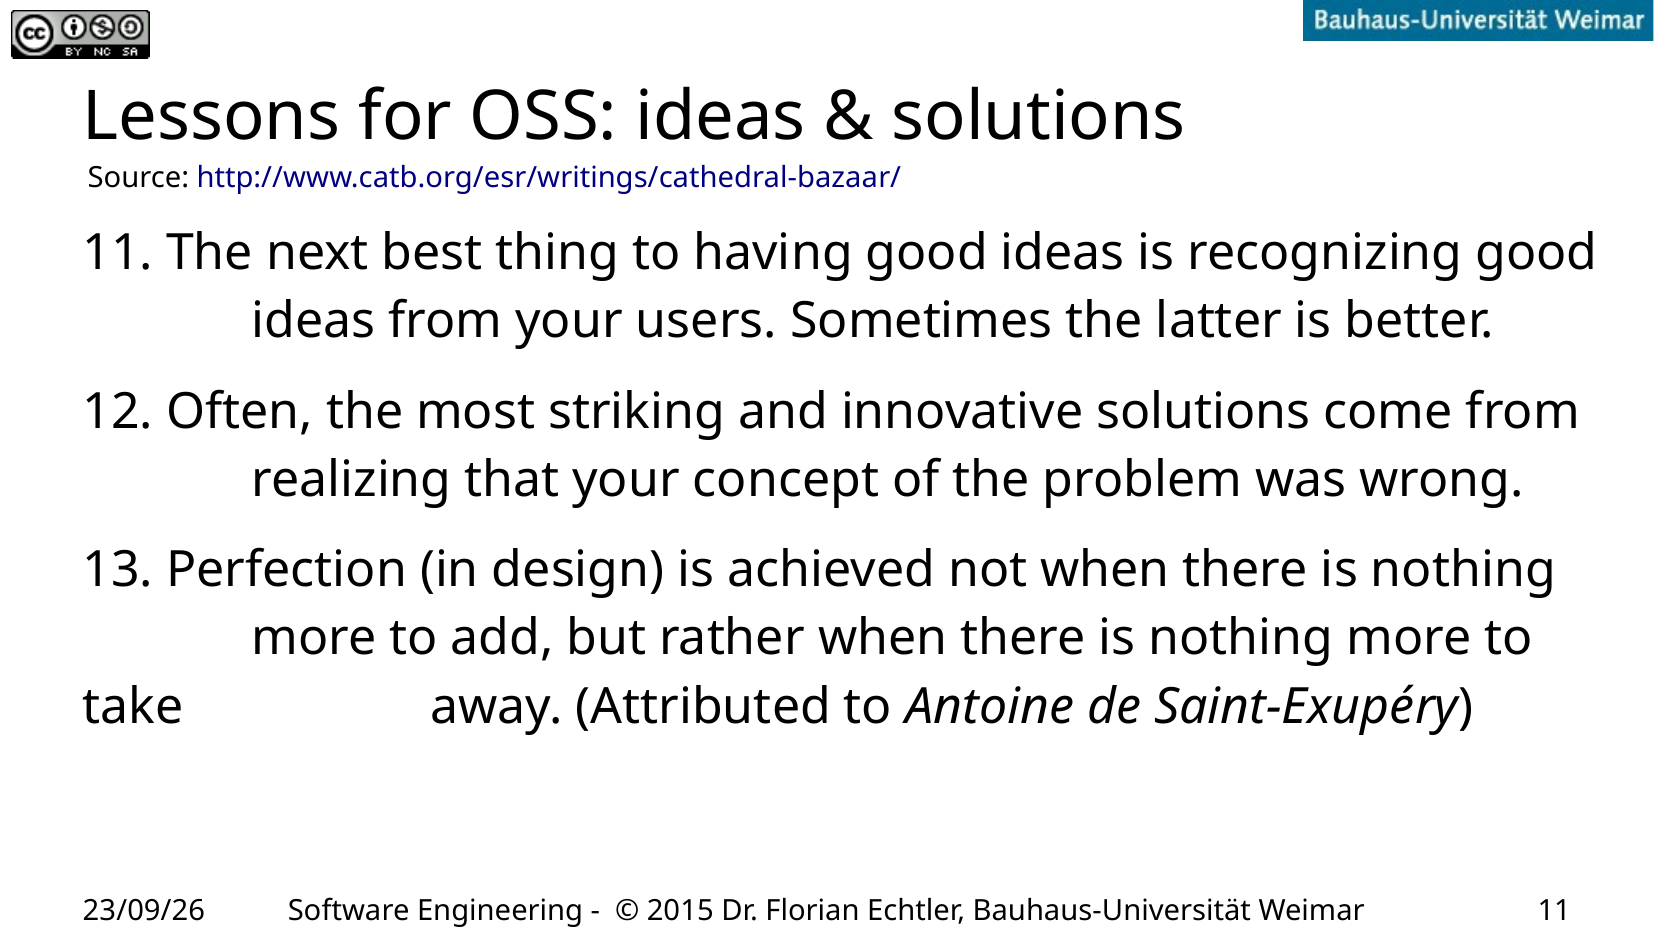

# Lessons for OSS: ideas & solutions
Source: http://www.catb.org/esr/writings/cathedral-bazaar/
11. The next best thing to having good ideas is recognizing good ideas from your users. Sometimes the latter is better.
12. Often, the most striking and innovative solutions come from realizing that your concept of the problem was wrong.
13. Perfection (in design) is achieved not when there is nothing more to add, but rather when there is nothing more to take away. (Attributed to Antoine de Saint-Exupéry)
Software Engineering - © 2015 Dr. Florian Echtler, Bauhaus-Universität Weimar
11